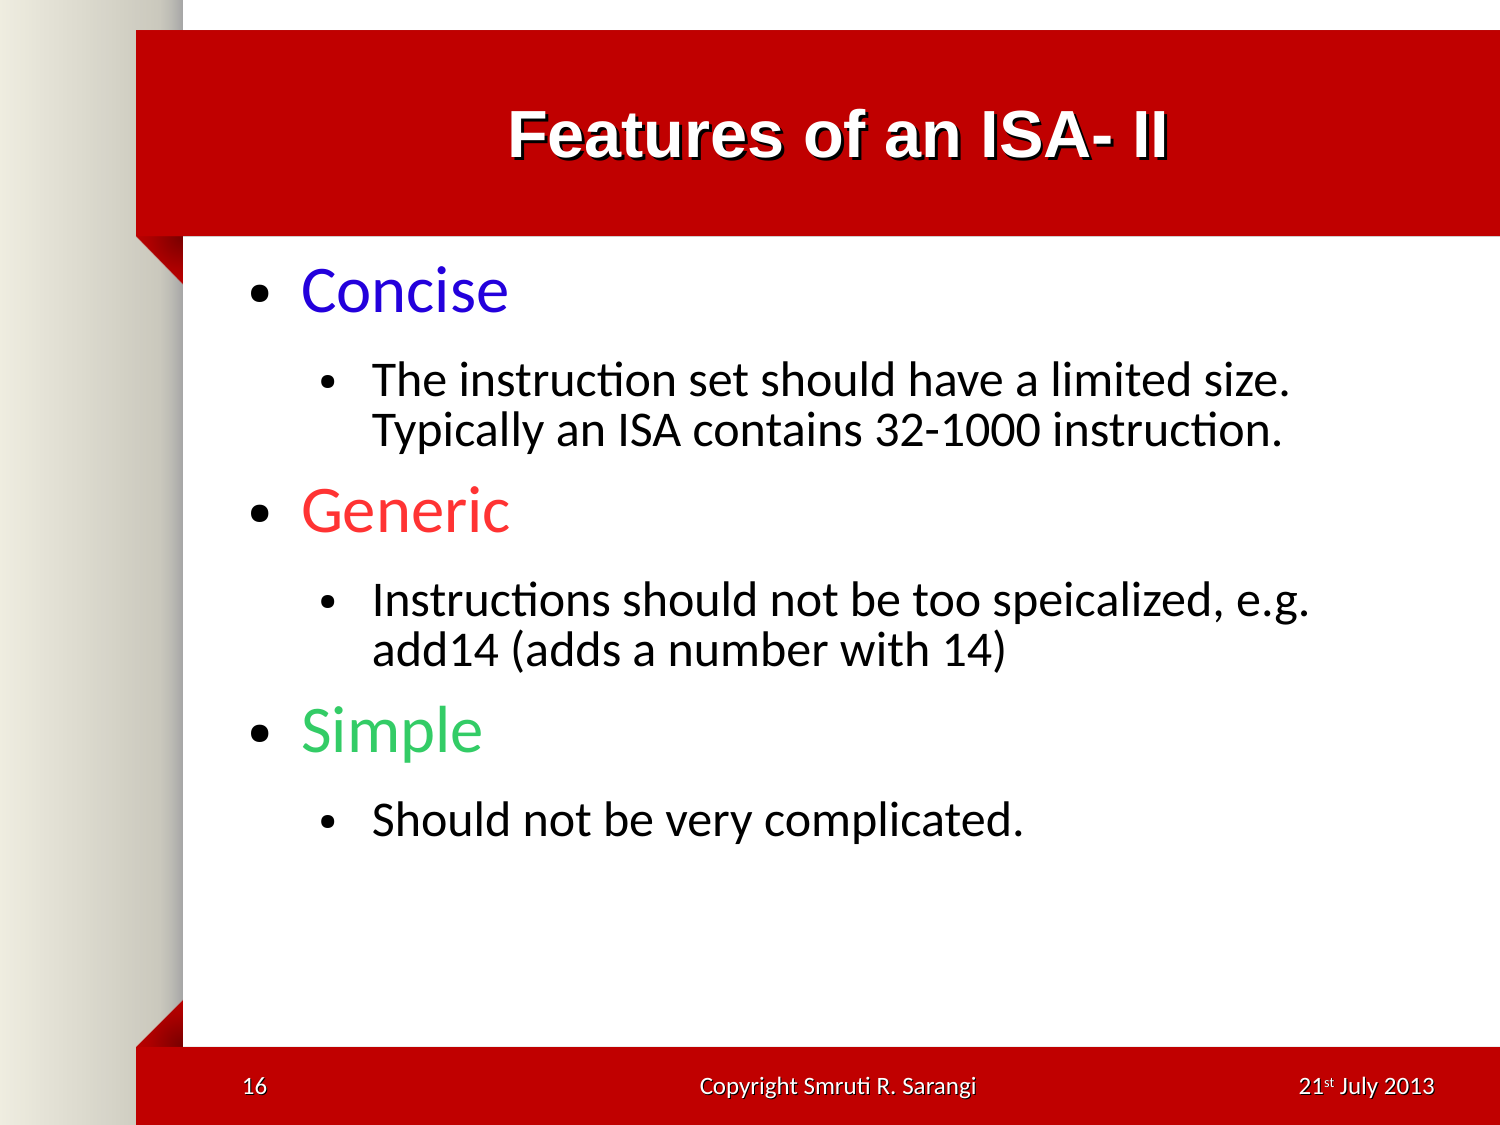

# Features of an ISA- II
Concise
The instruction set should have a limited size. Typically an ISA contains 32-1000 instruction.
Generic
Instructions should not be too speicalized, e.g. add14 (adds a number with 14)
Simple
Should not be very complicated.
16
Your date here